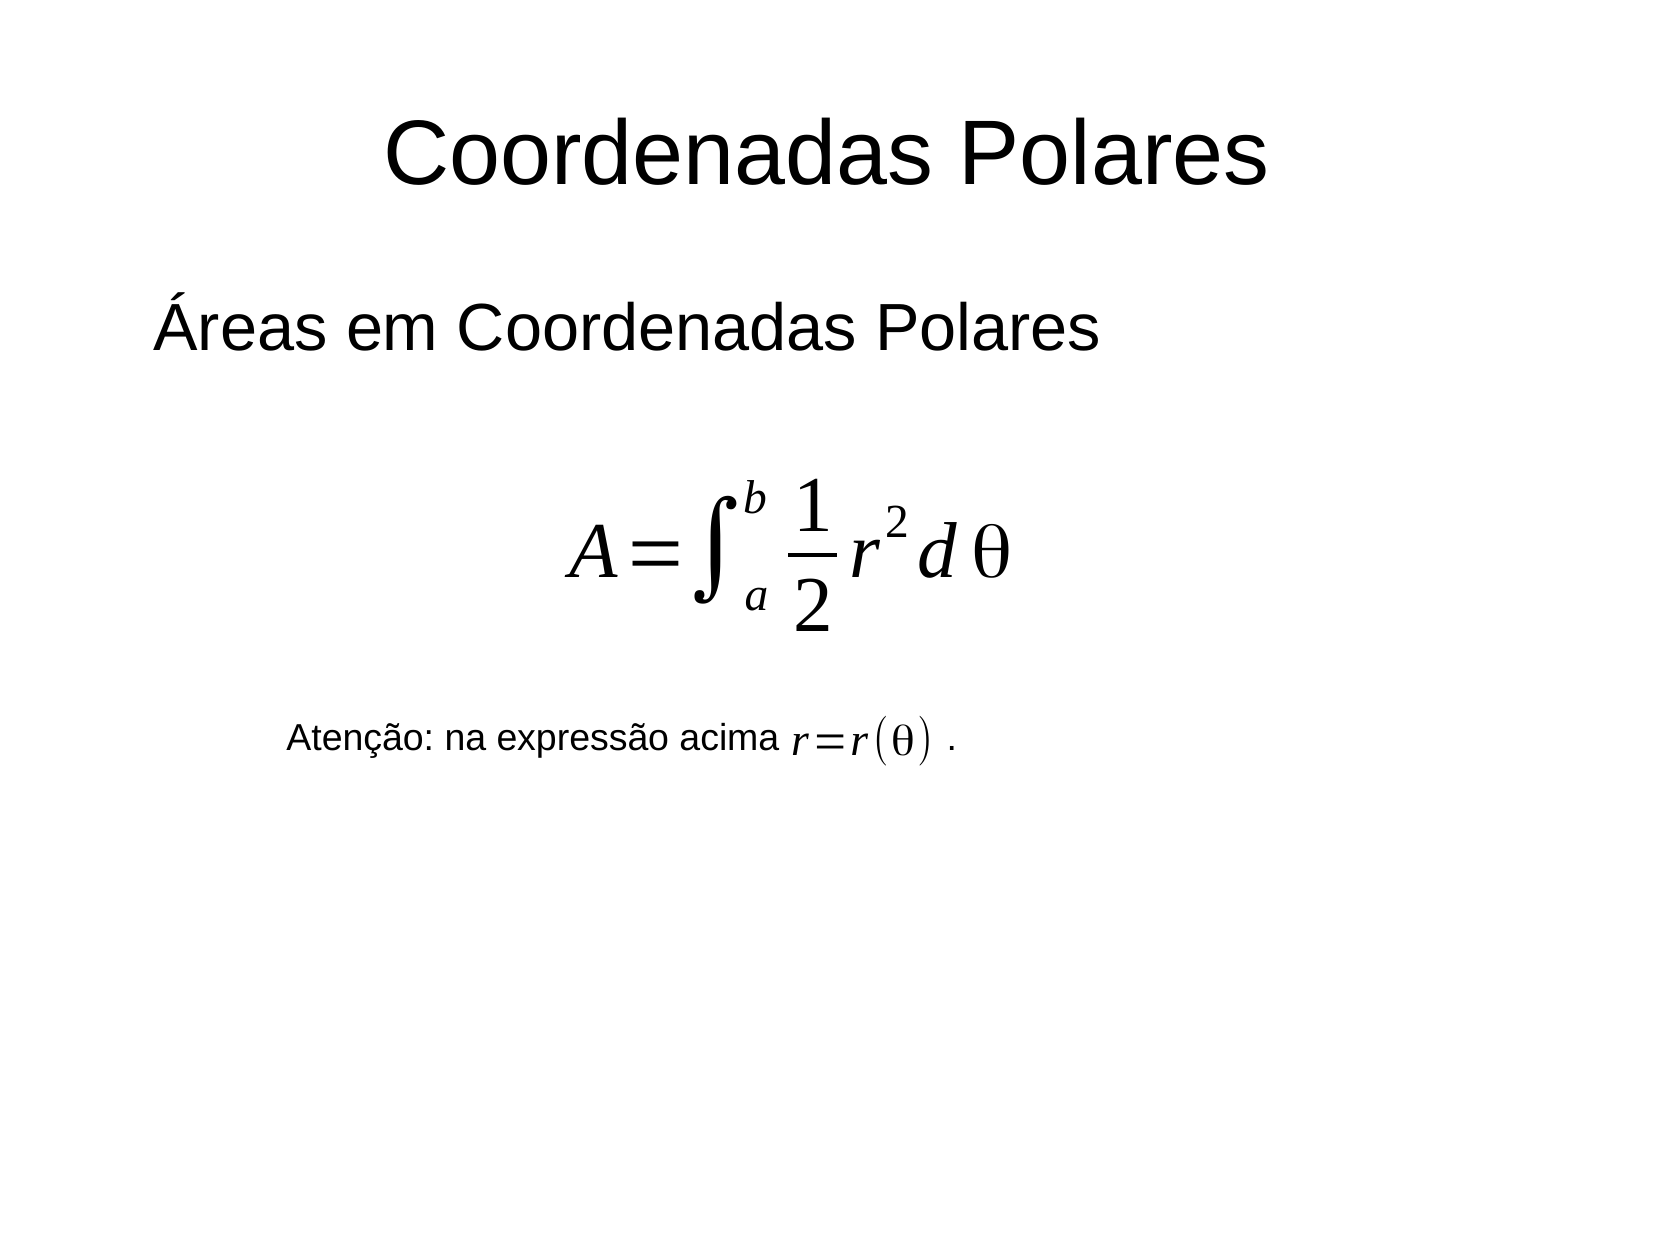

# Coordenadas Polares
Áreas em Coordenadas Polares
Atenção: na expressão acima .